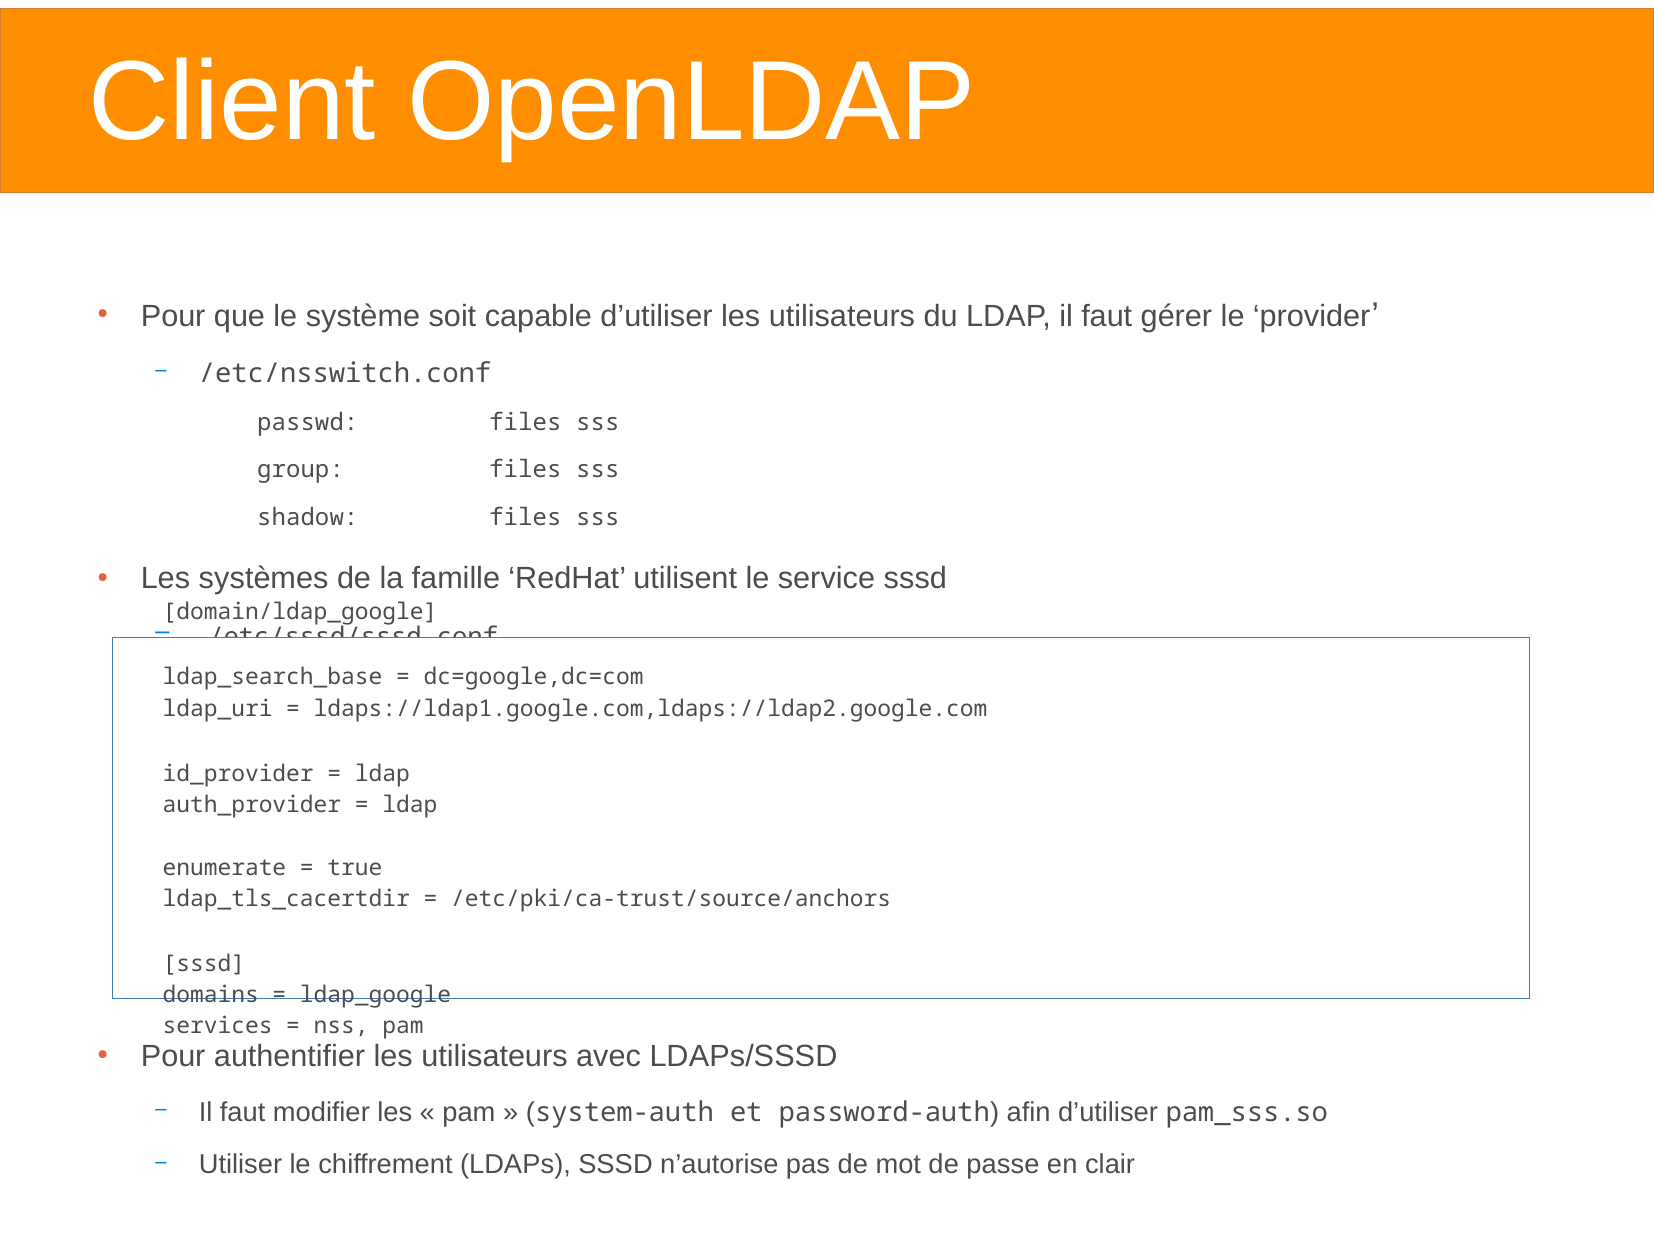

Client OpenLDAP
# Pour que le système soit capable d’utiliser les utilisateurs du LDAP, il faut gérer le ‘provider’
/etc/nsswitch.conf
passwd: files sss
group: files sss
shadow: files sss
Les systèmes de la famille ‘RedHat’ utilisent le service sssd
 /etc/sssd/sssd.conf
Pour authentifier les utilisateurs avec LDAPs/SSSD
Il faut modifier les « pam » (system-auth et password-auth) afin d’utiliser pam_sss.so
Utiliser le chiffrement (LDAPs), SSSD n’autorise pas de mot de passe en clair
[domain/ldap_google]
ldap_search_base = dc=google,dc=com
ldap_uri = ldaps://ldap1.google.com,ldaps://ldap2.google.com
id_provider = ldap
auth_provider = ldap
enumerate = true
ldap_tls_cacertdir = /etc/pki/ca-trust/source/anchors
[sssd]
domains = ldap_google
services = nss, pam